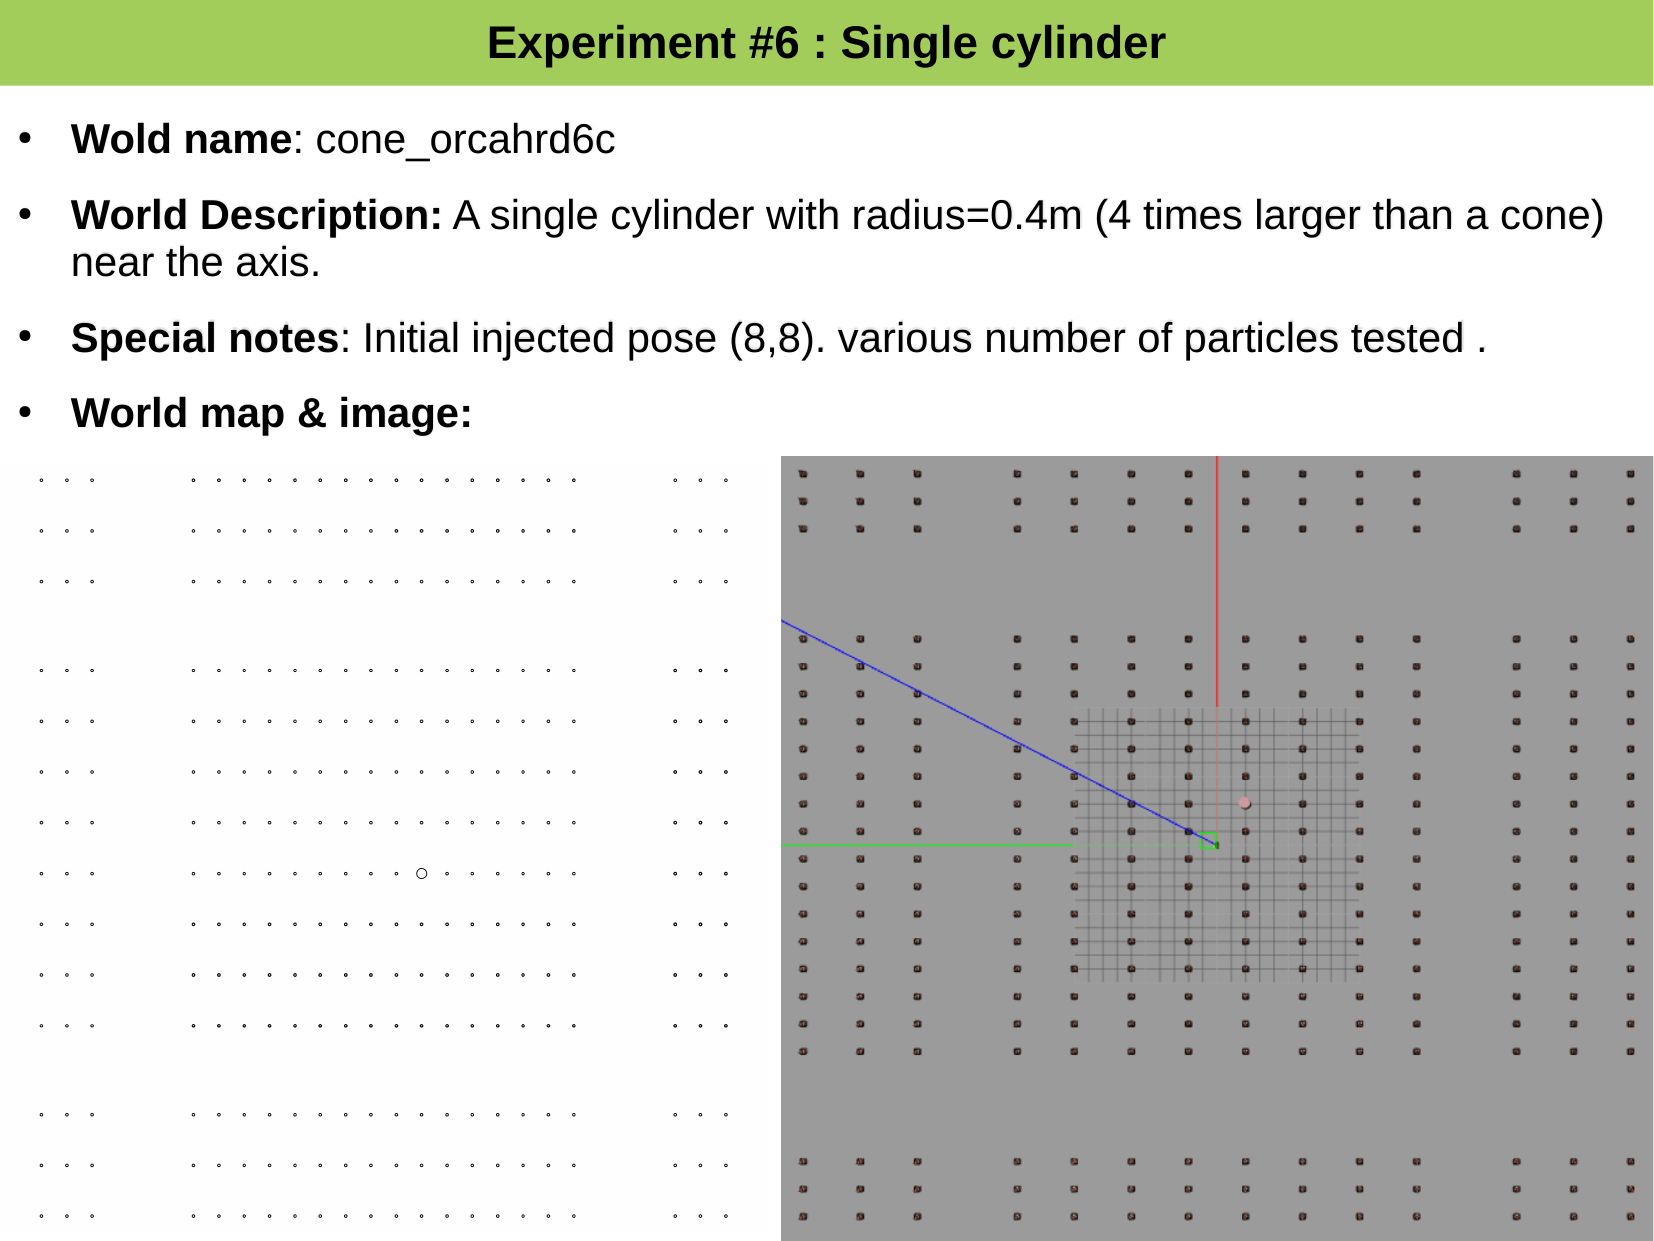

# Experiment #6 : Single cylinder
Wold name: cone_orcahrd6c
World Description: A single cylinder with radius=0.4m (4 times larger than a cone) near the axis.
Special notes: Initial injected pose (8,8). various number of particles tested .
World map & image: